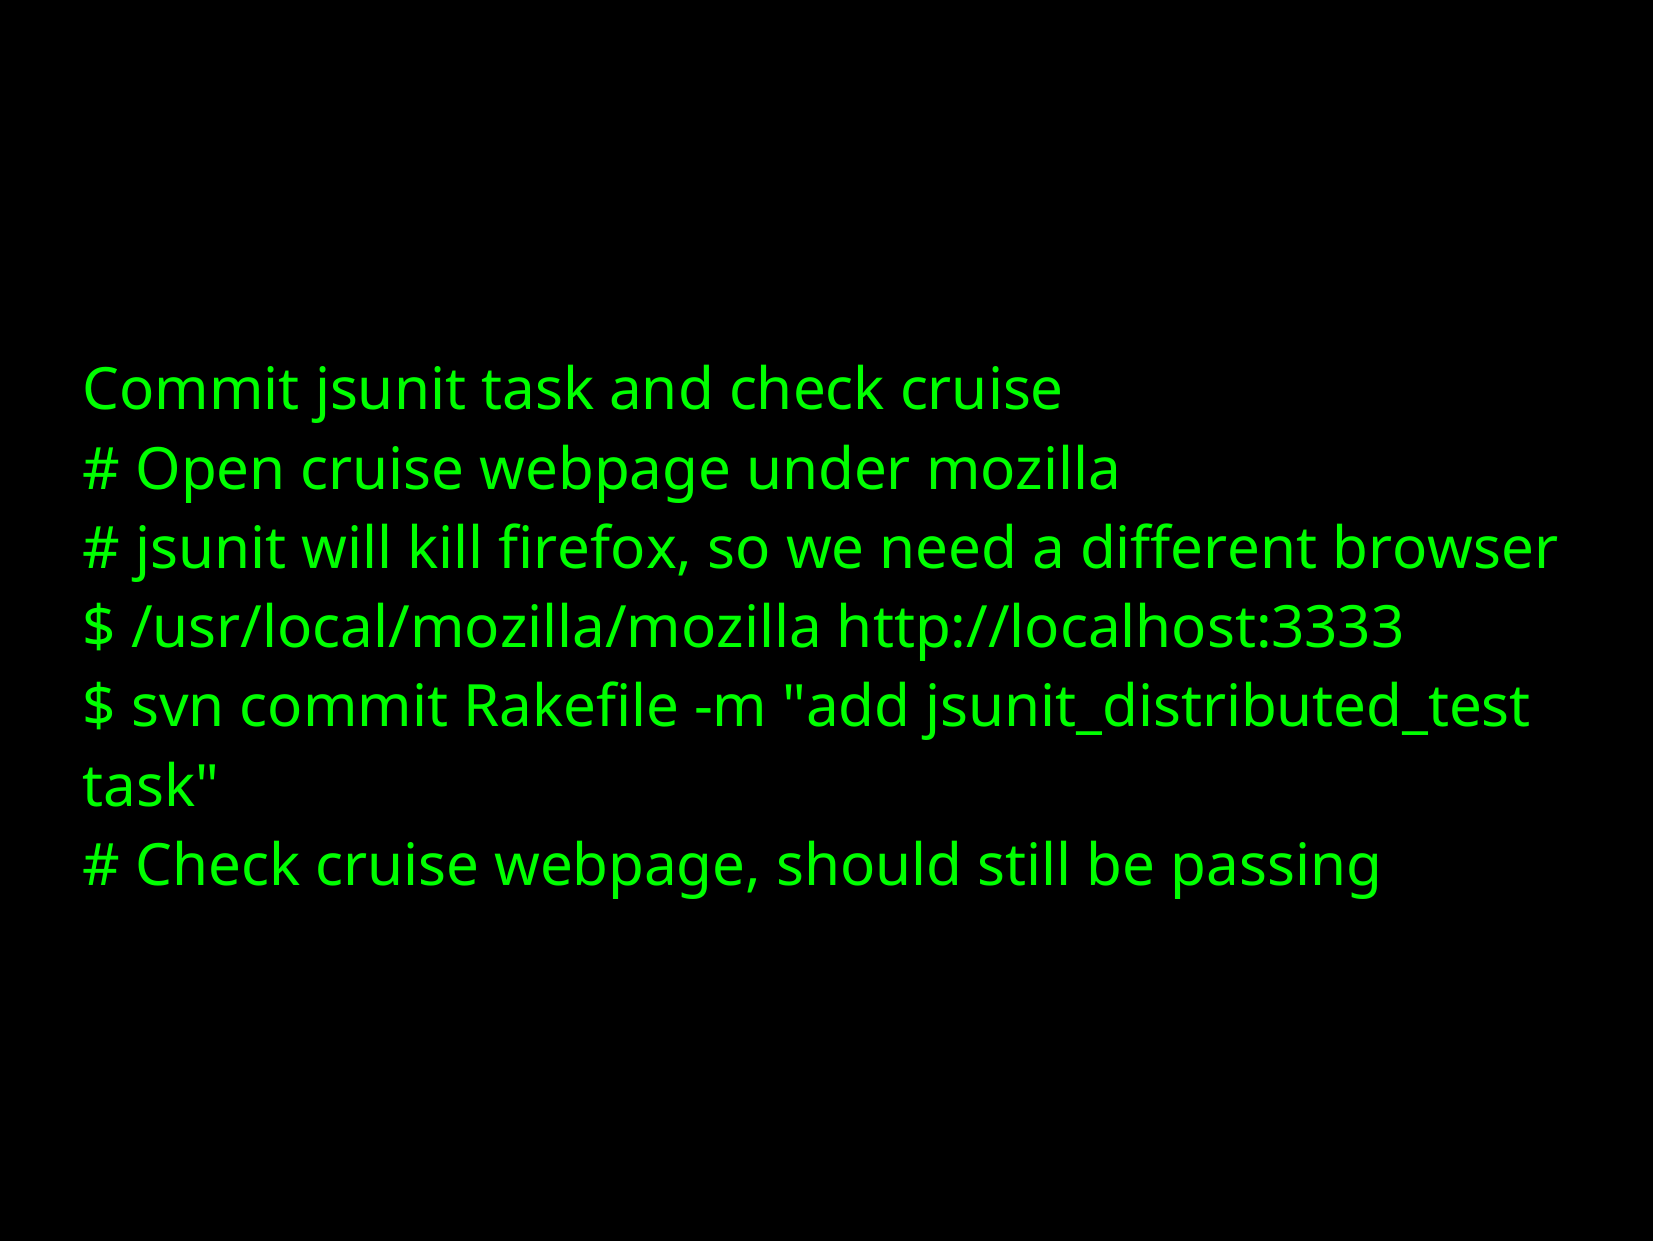

# Commit jsunit task and check cruise # Open cruise webpage under mozilla # jsunit will kill firefox, so we need a different browser $ /usr/local/mozilla/mozilla http://localhost:3333 $ svn commit Rakefile -m "add jsunit_distributed_test task" # Check cruise webpage, should still be passing